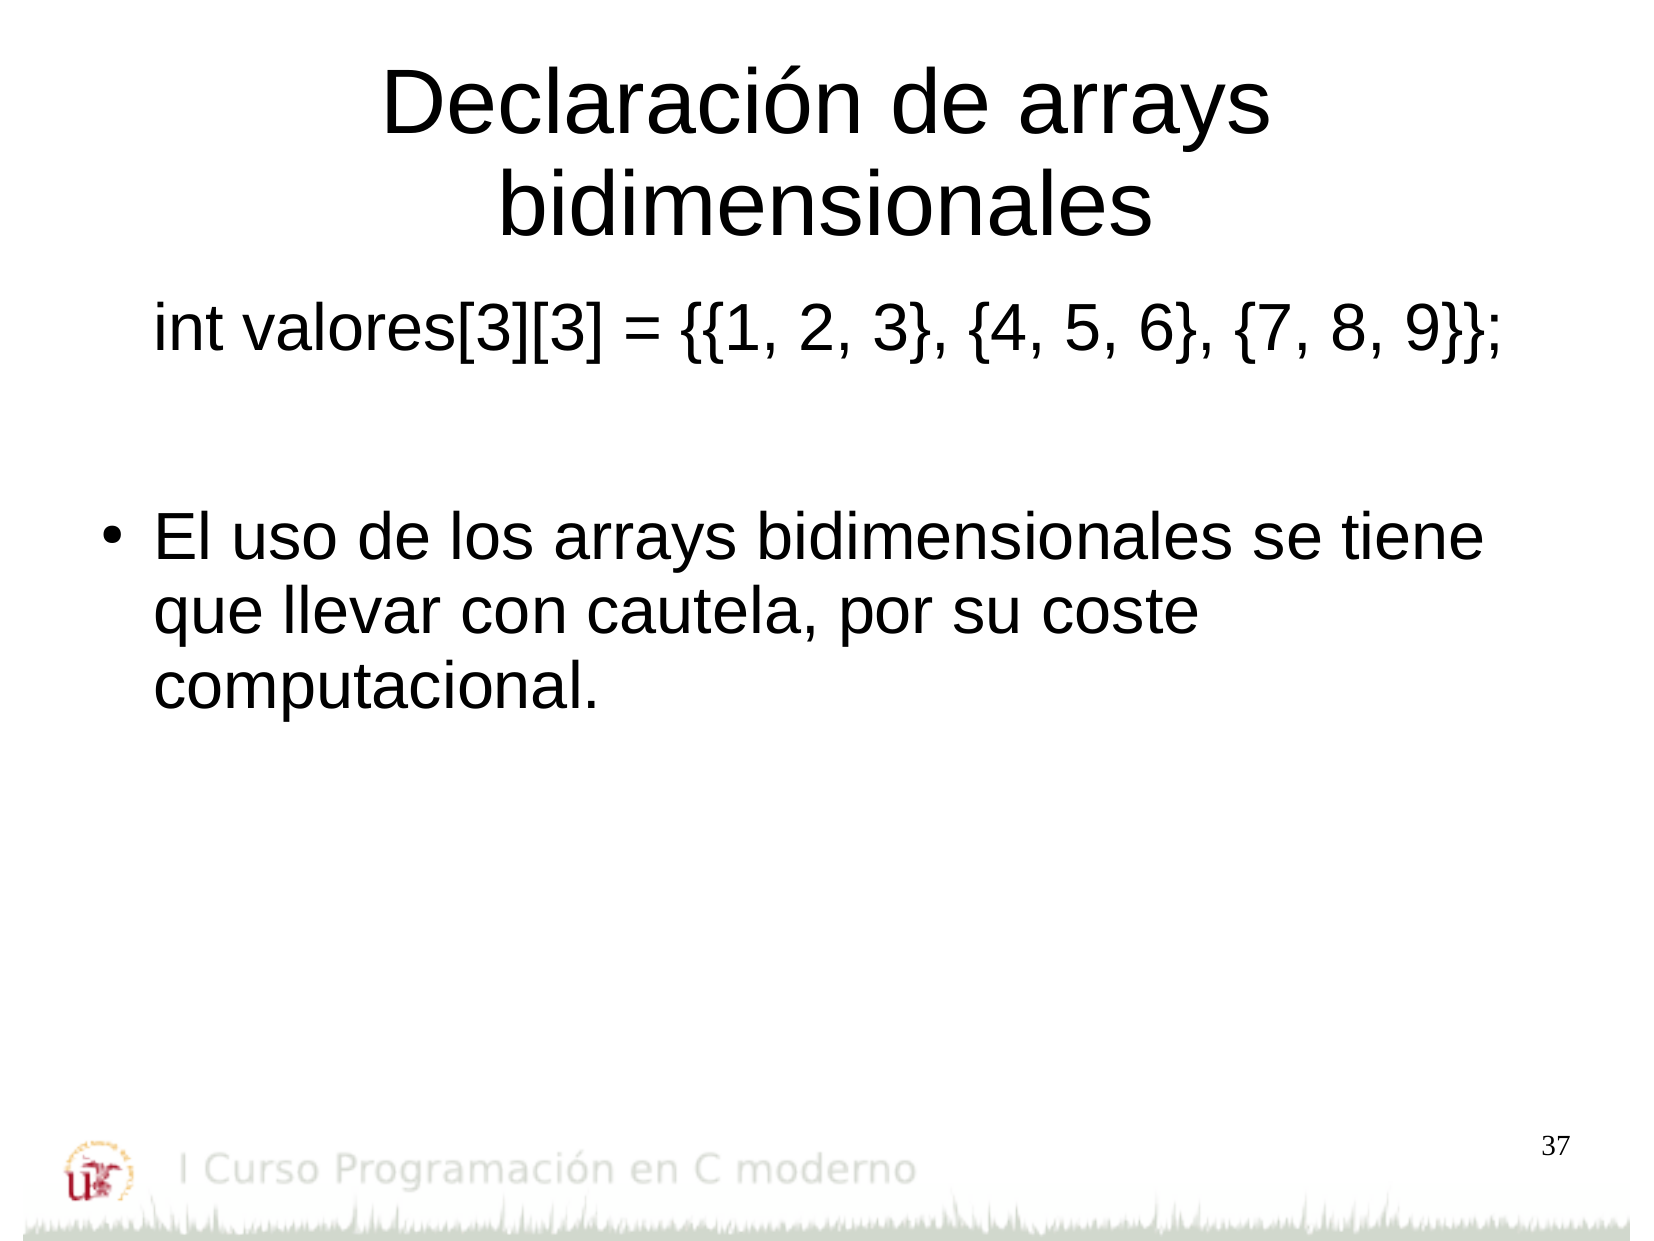

# Declaración de arrays bidimensionales
int valores[3][3] = {{1, 2, 3}, {4, 5, 6}, {7, 8, 9}};
El uso de los arrays bidimensionales se tiene que llevar con cautela, por su coste computacional.
37